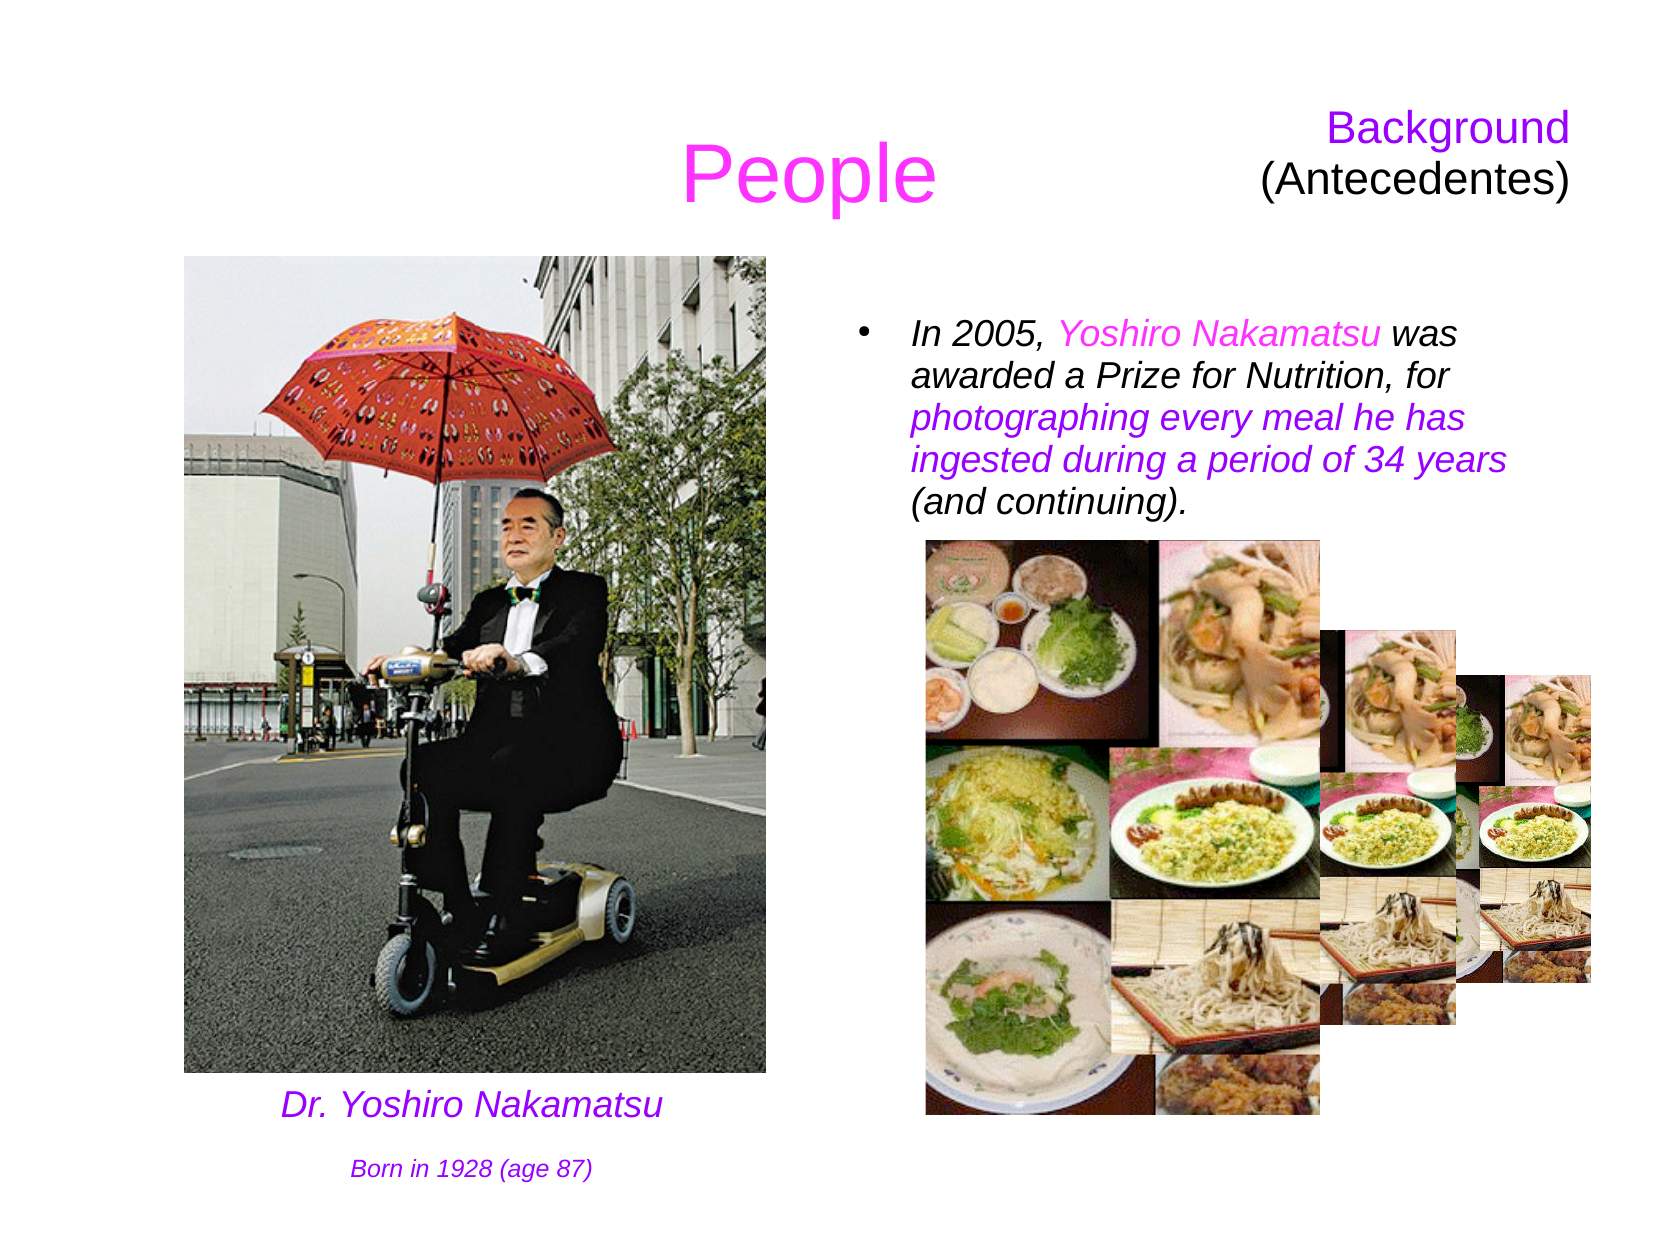

# Background (Antecedentes)
People
In 2005, Yoshiro Nakamatsu was awarded a Prize for Nutrition, for photographing every meal he has ingested during a period of 34 years (and continuing).
Dr. Yoshiro Nakamatsu
Born in 1928 (age 87)